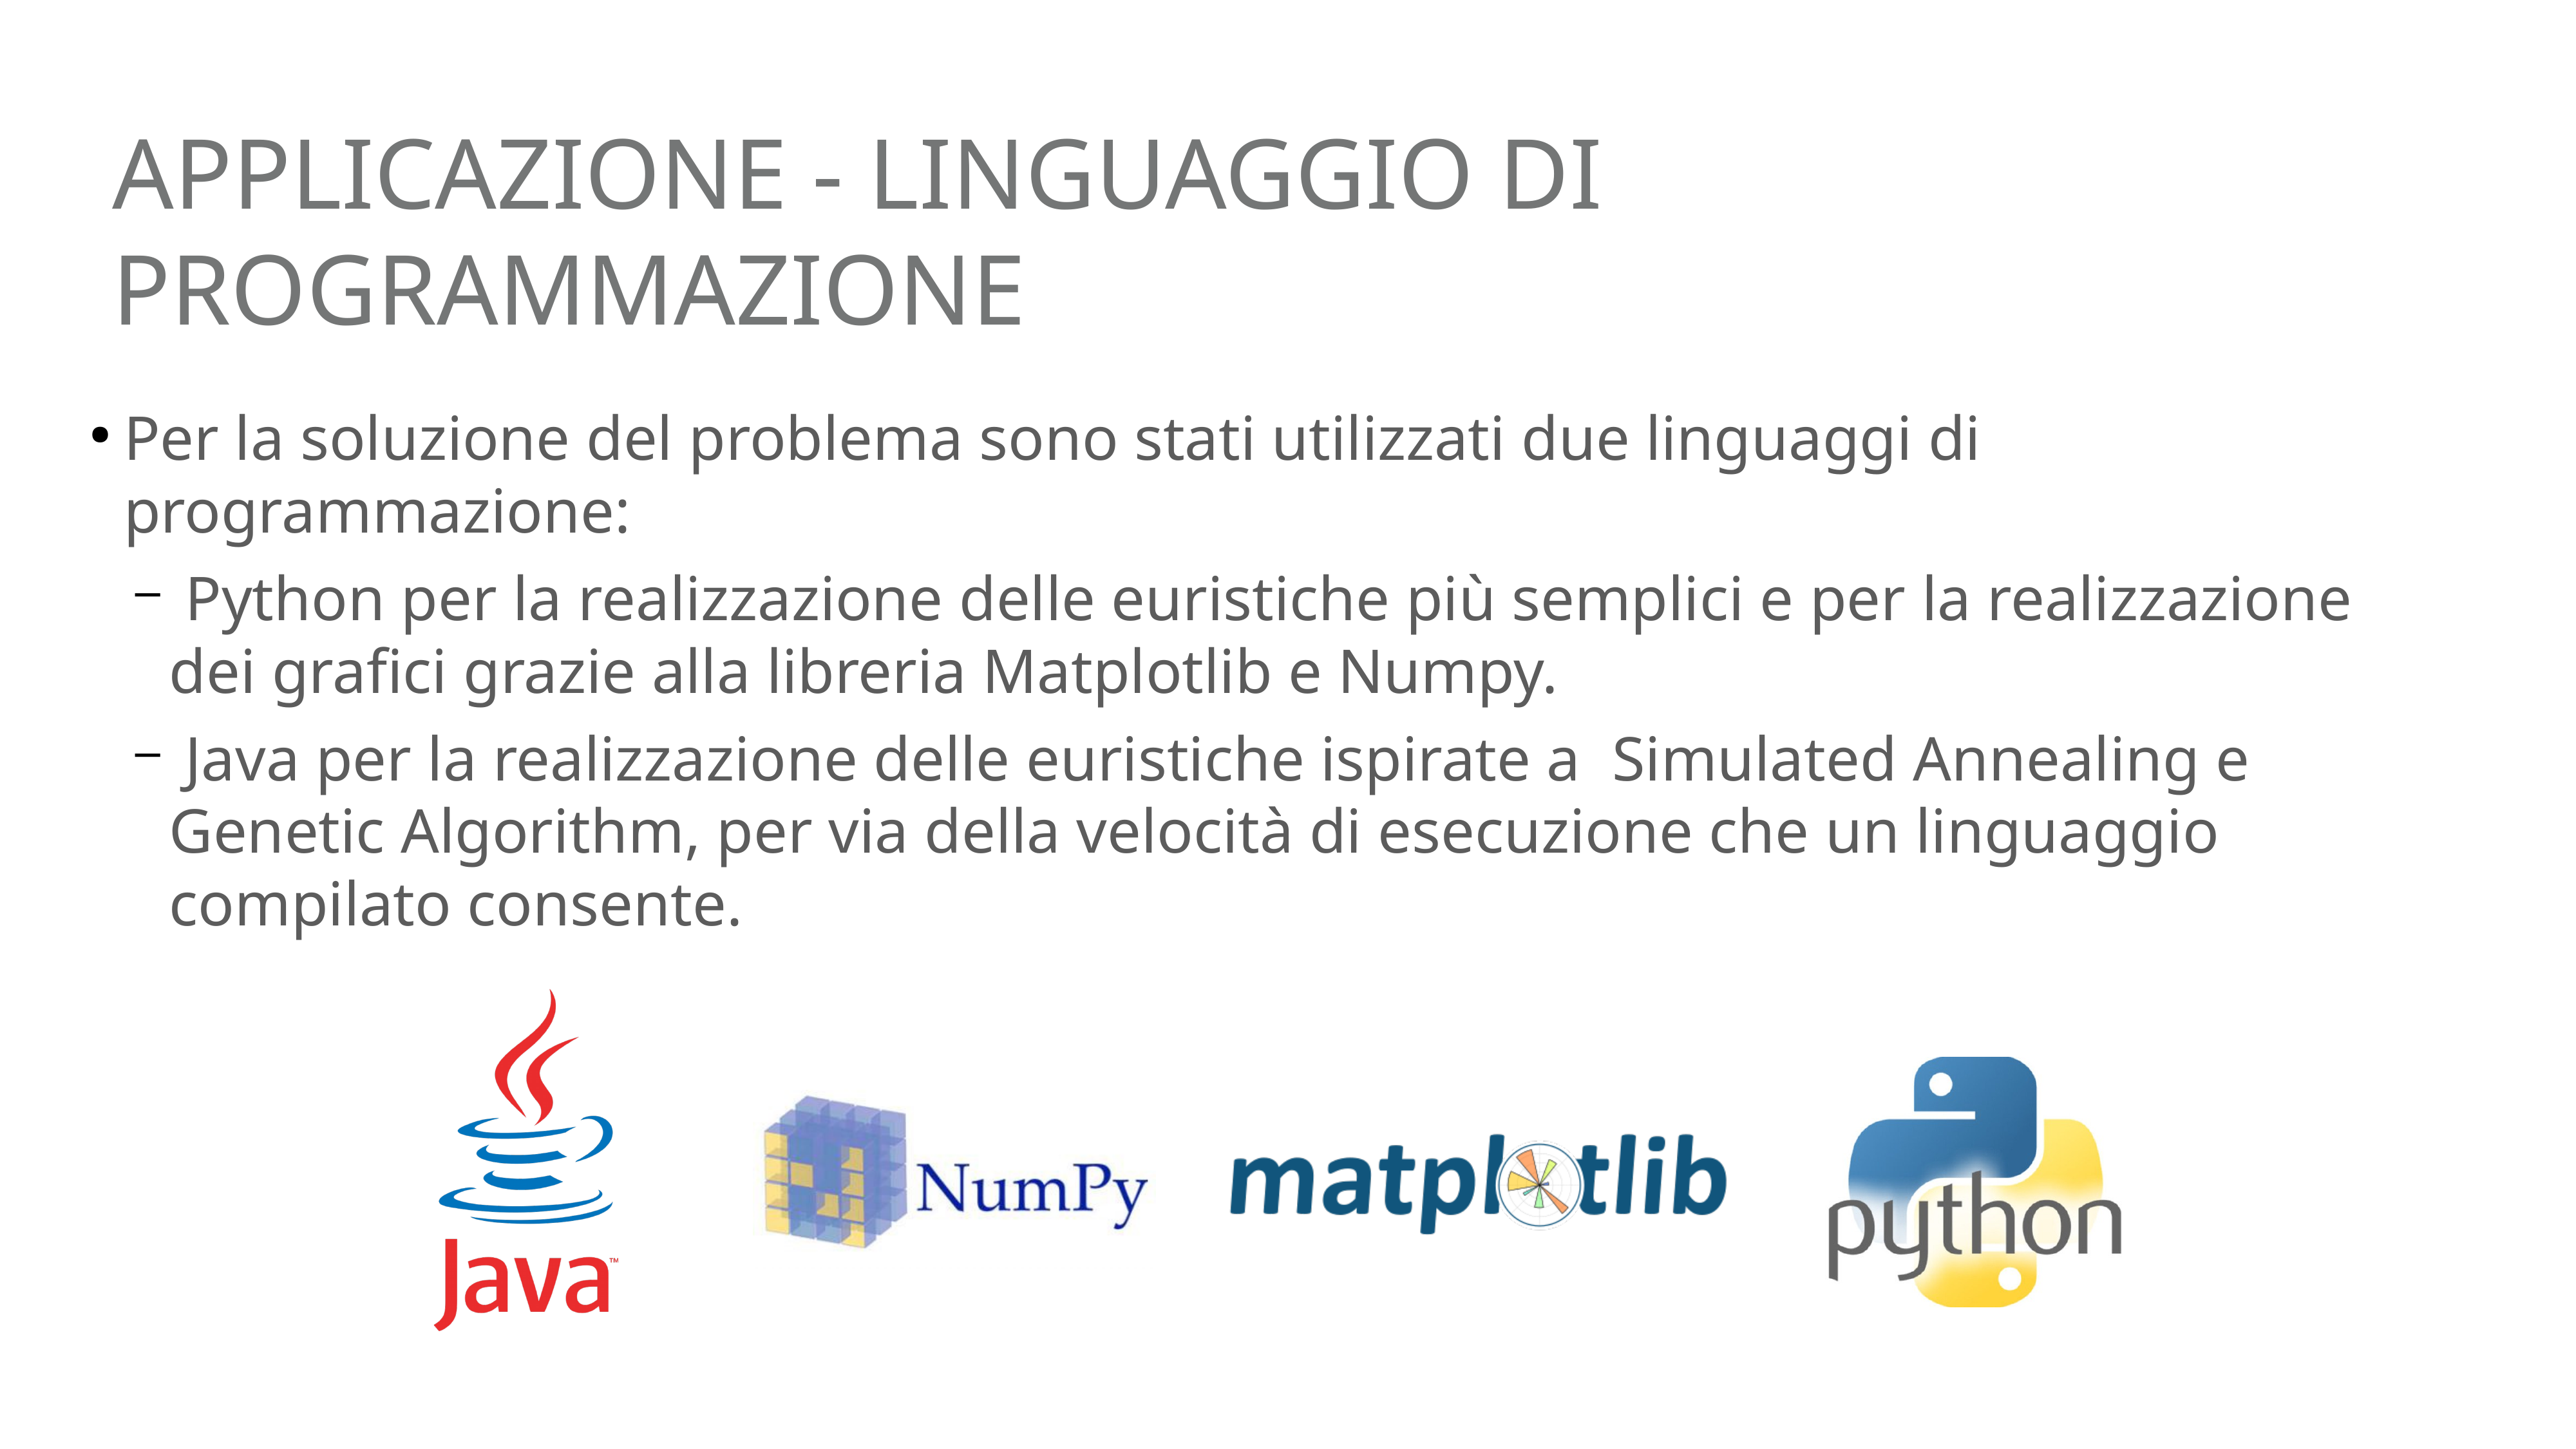

# applicazione - LINGUAGGIO DI PROGRAMMAZIONE
Per la soluzione del problema sono stati utilizzati due linguaggi di programmazione:
 Python per la realizzazione delle euristiche più semplici e per la realizzazione dei grafici grazie alla libreria Matplotlib e Numpy.
 Java per la realizzazione delle euristiche ispirate a Simulated Annealing e Genetic Algorithm, per via della velocità di esecuzione che un linguaggio compilato consente.